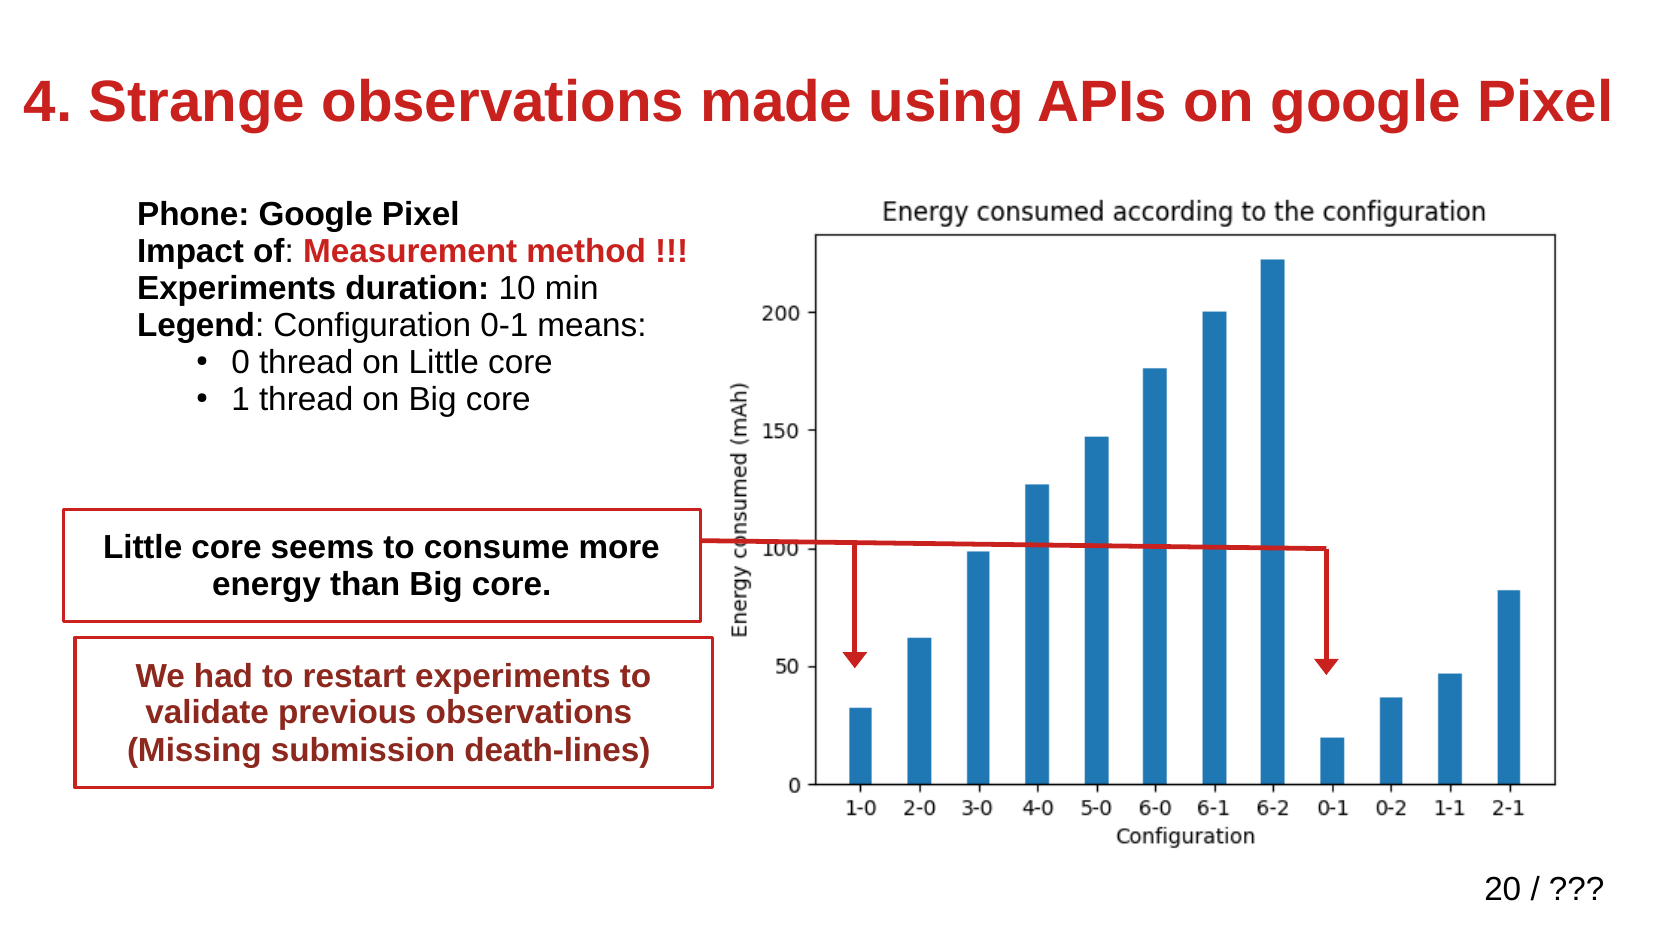

# 4. Strange observations made using APIs on google Pixel
Phone: Google Pixel
Impact of: Measurement method !!!
Experiments duration: 10 min
Legend: Configuration 0-1 means:
0 thread on Little core
1 thread on Big core
Little core seems to consume more energy than Big core.
We had to restart experiments to validate previous observations
(Missing submission death-lines)
20 / ???